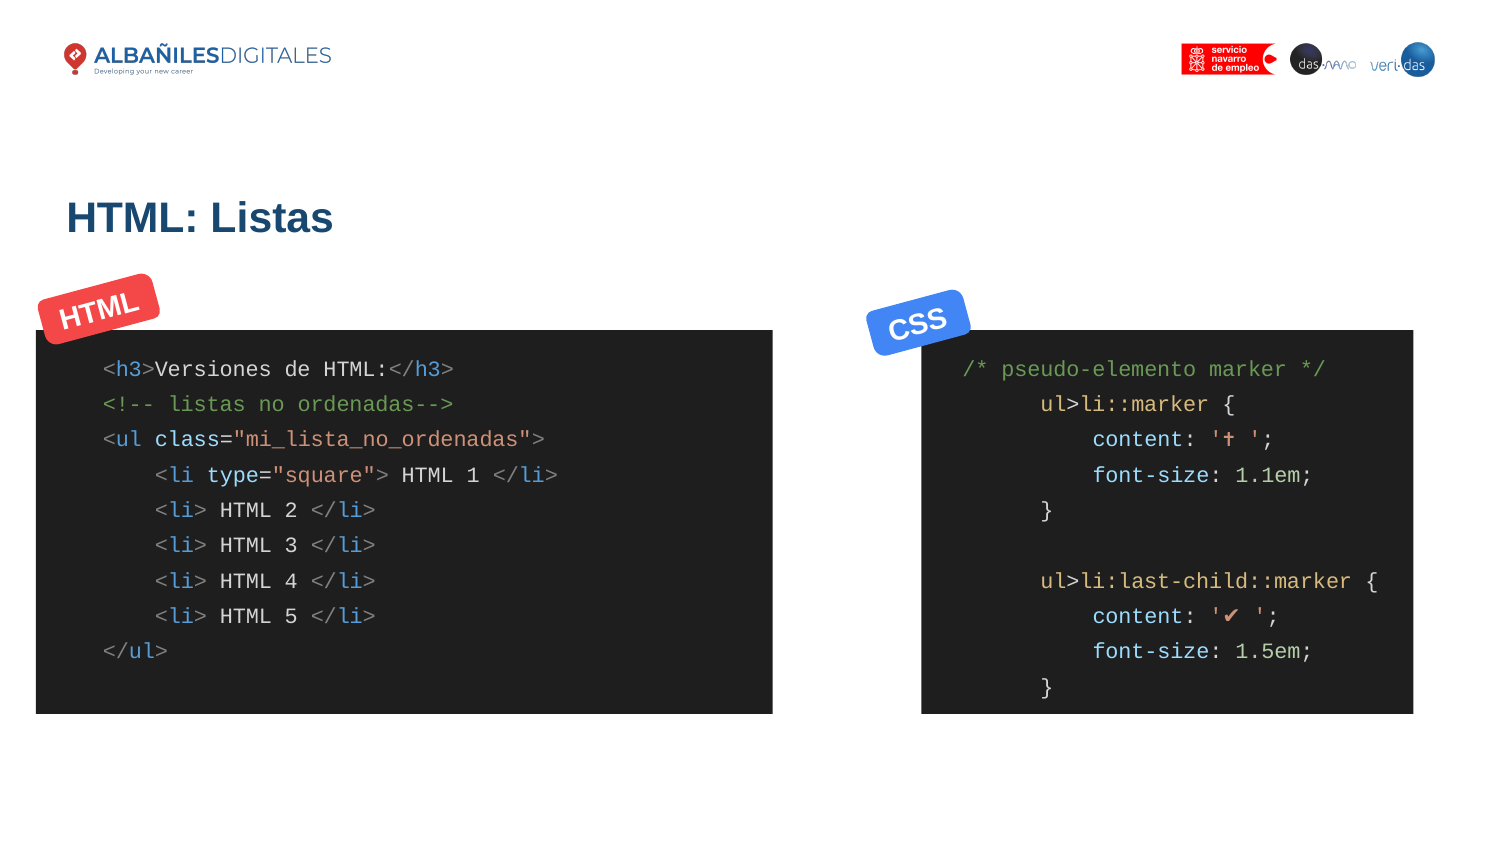

HTML: Listas
HTML
CSS
 <h3>Versiones de HTML:</h3>
 <!-- listas no ordenadas-->
 <ul class="mi_lista_no_ordenadas">
 <li type="square"> HTML 1 </li>
 <li> HTML 2 </li>
 <li> HTML 3 </li>
 <li> HTML 4 </li>
 <li> HTML 5 </li>
 </ul>
 /* pseudo-elemento marker */
 ul>li::marker {
 content: '✝ ';
 font-size: 1.1em;
 }
 ul>li:last-child::marker {
 content: '✔️ ';
 font-size: 1.5em;
 }